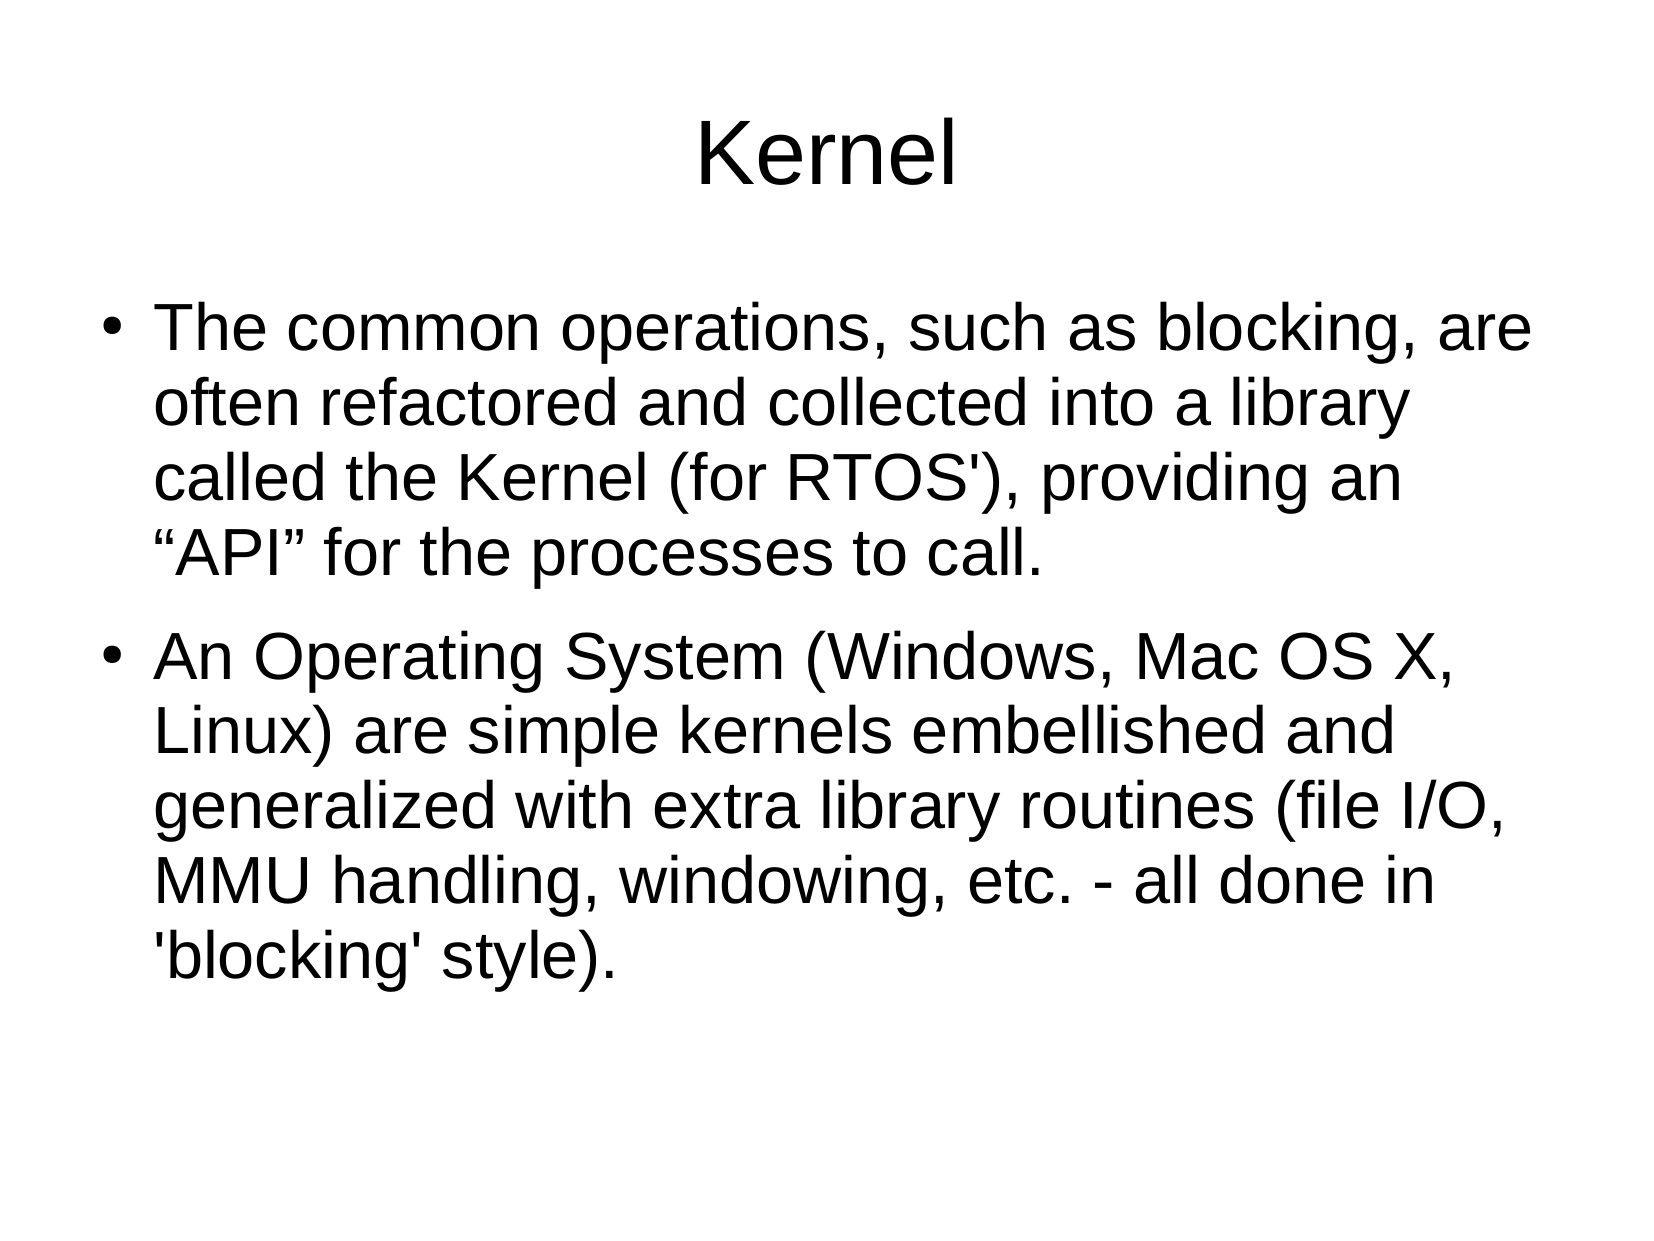

# Kernel
The common operations, such as blocking, are often refactored and collected into a library called the Kernel (for RTOS'), providing an “API” for the processes to call.
An Operating System (Windows, Mac OS X, Linux) are simple kernels embellished and generalized with extra library routines (file I/O, MMU handling, windowing, etc. - all done in 'blocking' style).